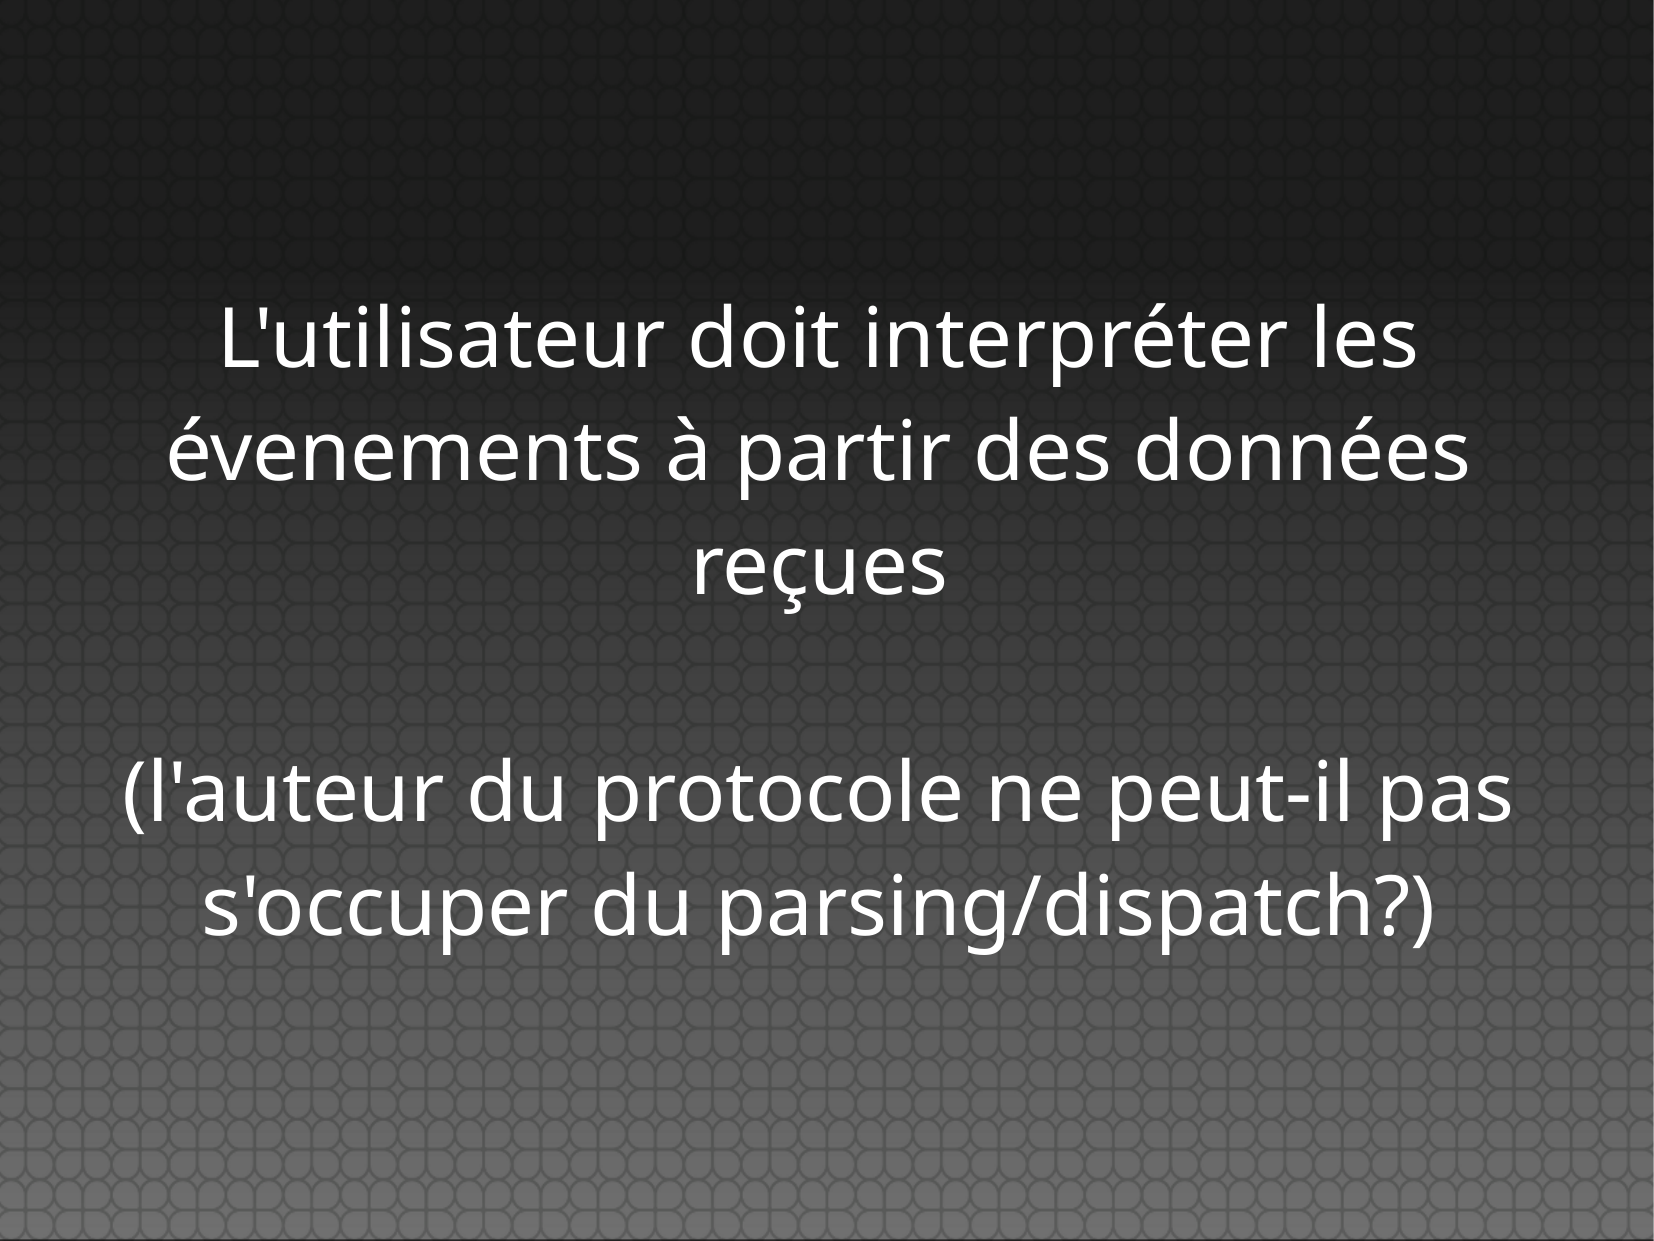

# L'utilisateur doit interpréter les évenements à partir des données reçues (l'auteur du protocole ne peut-il pas s'occuper du parsing/dispatch?)